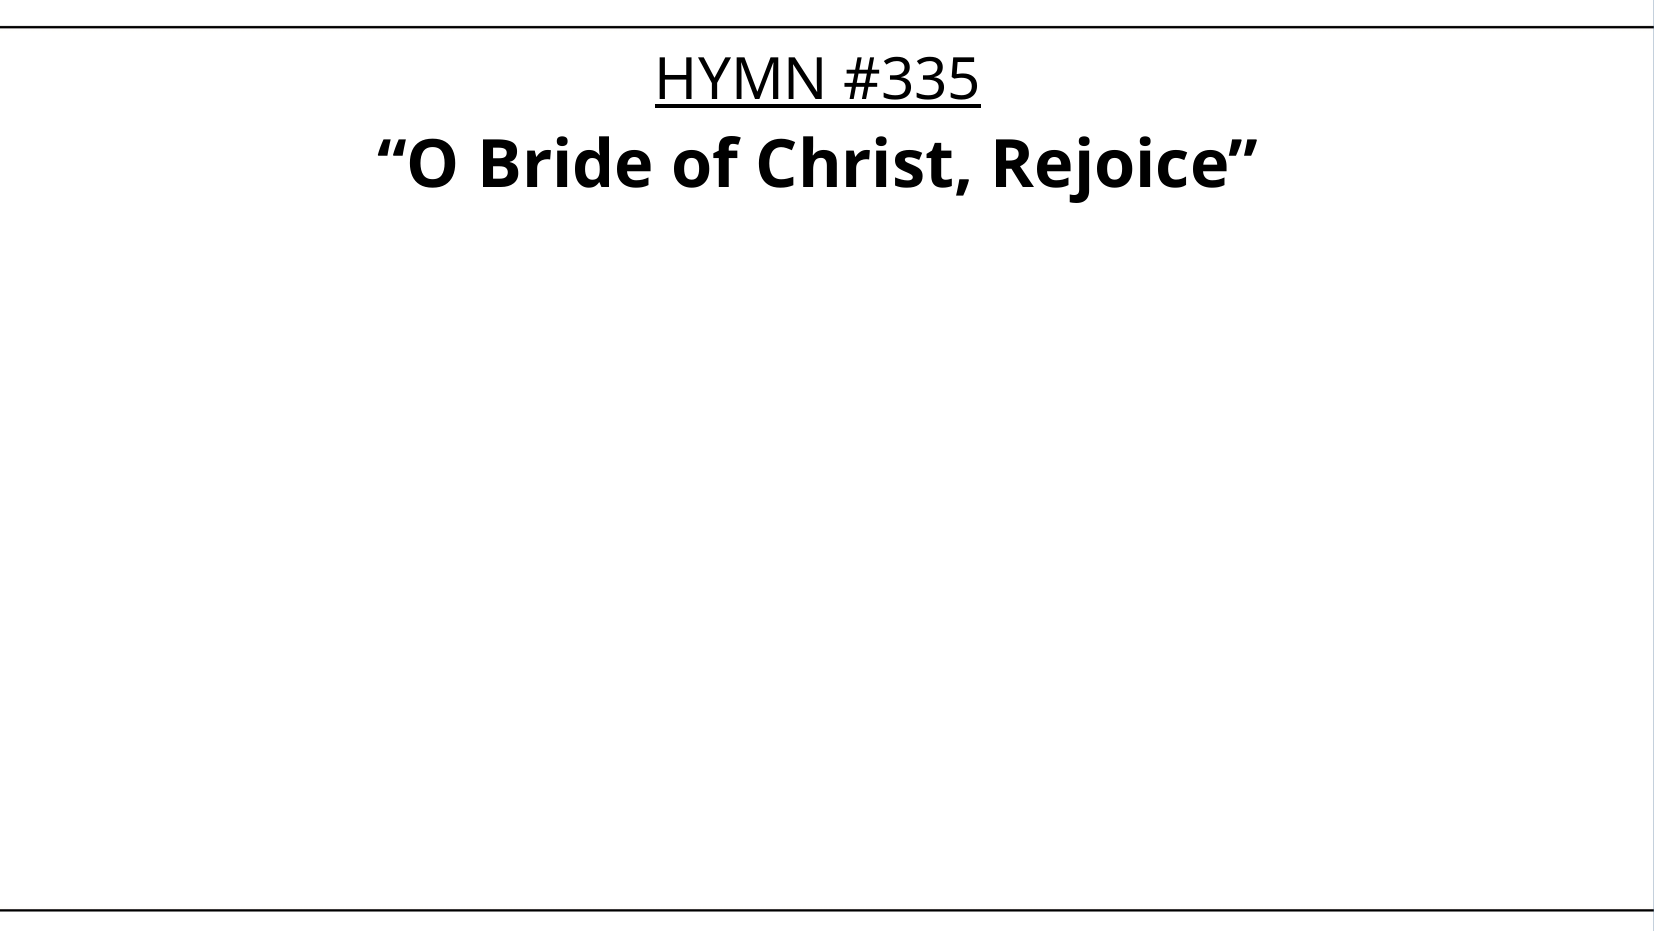

HYMN #335
“O Bride of Christ, Rejoice”